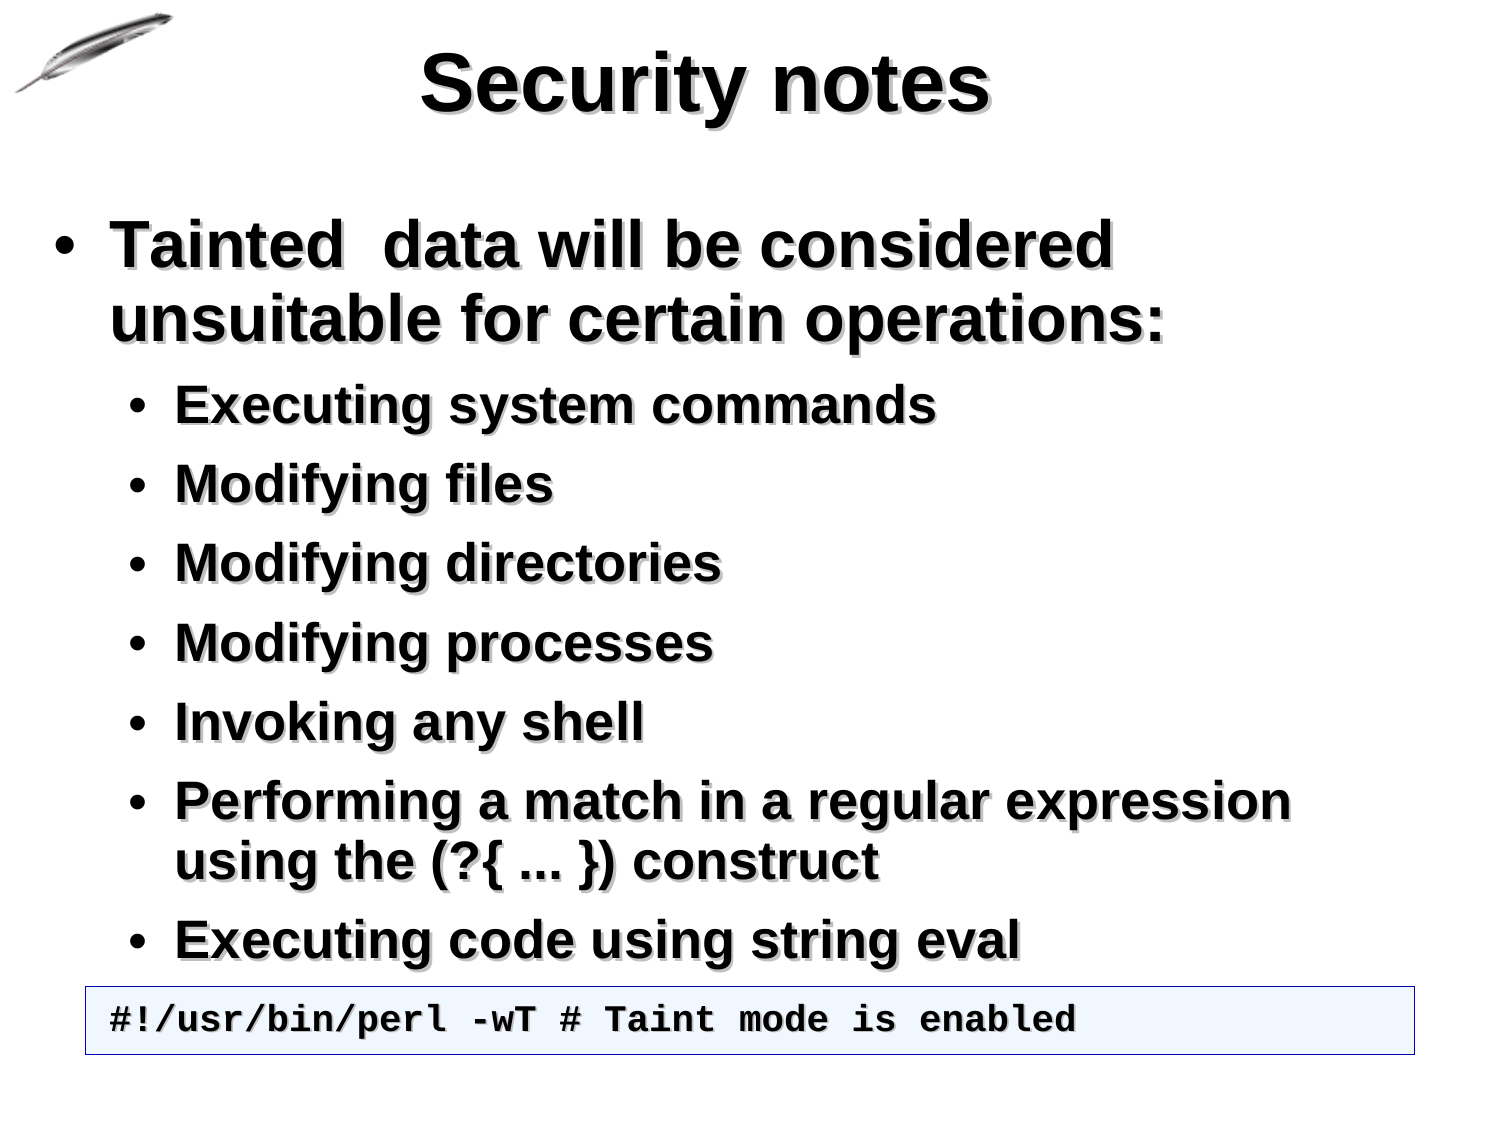

# Security notes
Tainted data will be considered unsuitable for certain operations:
Executing system commands
Modifying ﬁles
Modifying directories
Modifying processes
Invoking any shell
Performing a match in a regular expression using the (?{ ... }) construct
Executing code using string eval
#!/usr/bin/perl -wT # Taint mode is enabled